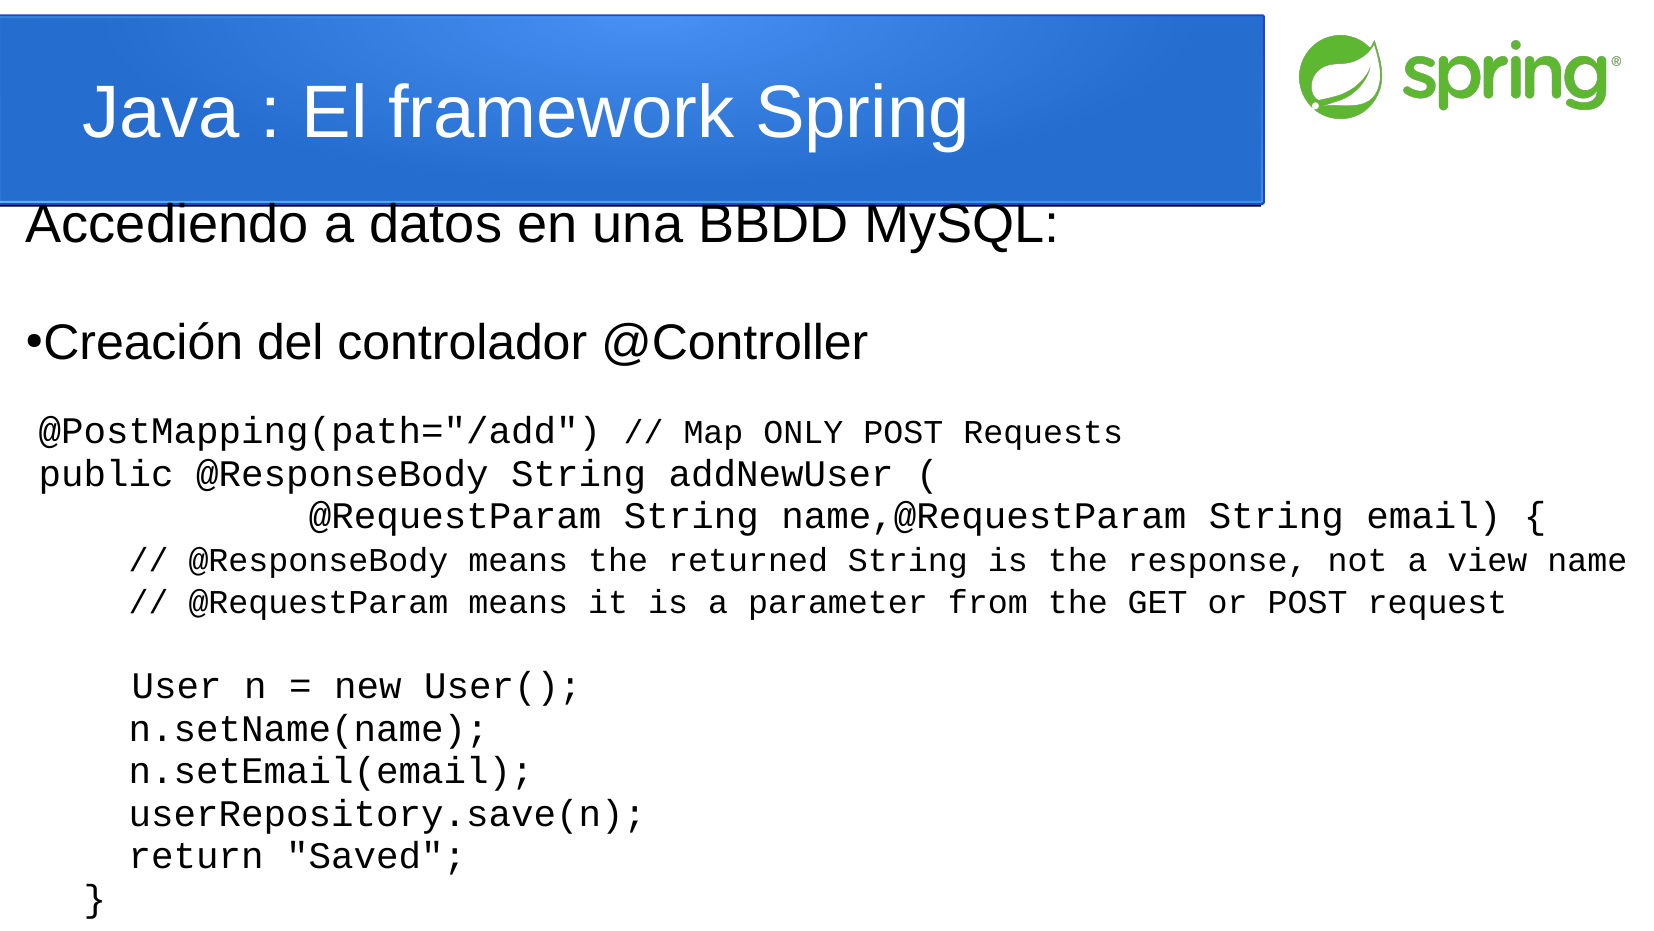

# Java : El framework Spring
Accediendo a datos en una BBDD MySQL:
Creación del controlador @Controller
@PostMapping(path="/add") // Map ONLY POST Requests
public @ResponseBody String addNewUser (
@RequestParam String name,@RequestParam String email) {
 // @ResponseBody means the returned String is the response, not a view name
 // @RequestParam means it is a parameter from the GET or POST request
User n = new User();
 n.setName(name);
 n.setEmail(email);
 userRepository.save(n);
 return "Saved";
 }